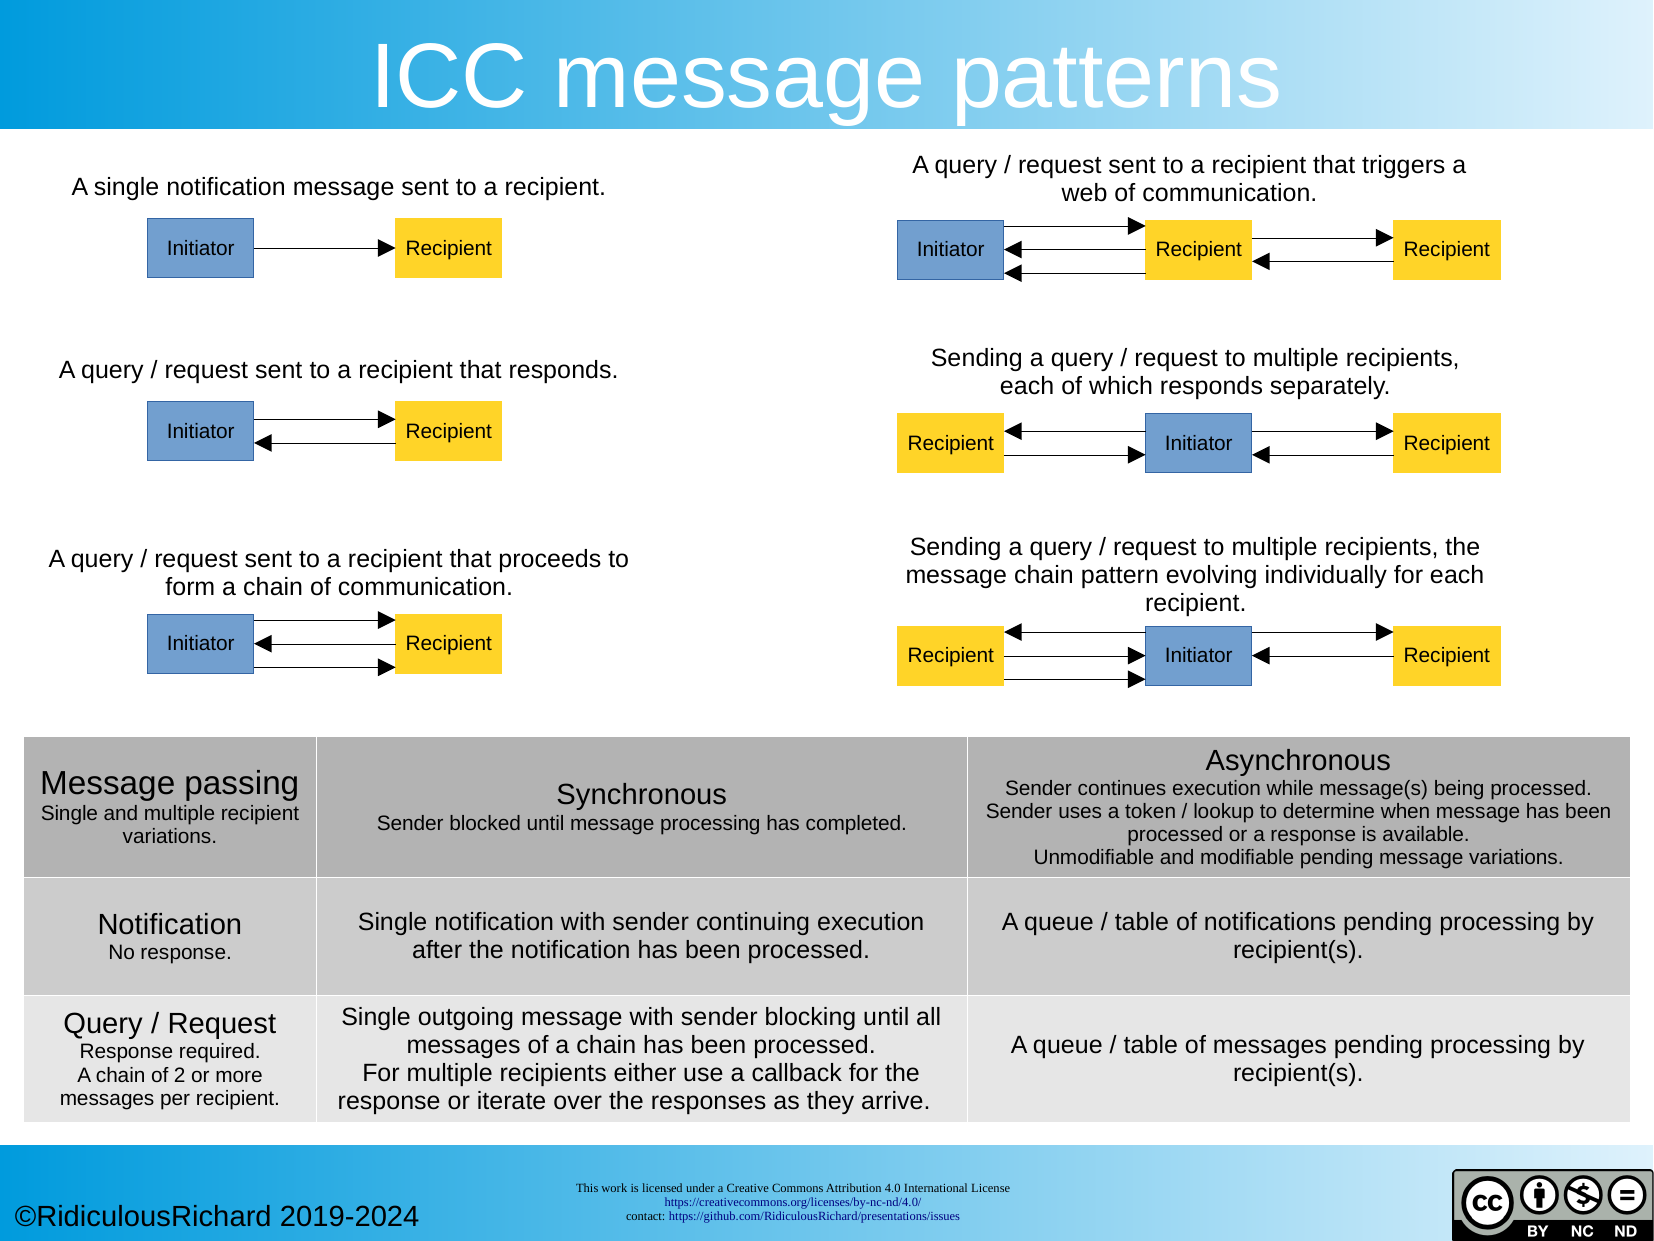

# ICC message patterns
A query / request sent to a recipient that triggers a web of communication.
A single notification message sent to a recipient.
1
2
Initiator
Recipient
1
Initiator
Recipient
Recipient
3
4
5
Sending a query / request to multiple recipients, each of which responds separately.
A query / request sent to a recipient that responds.
1
Initiator
Recipient
2
1
1
Recipient
Initiator
Recipient
3
2
Sending a query / request to multiple recipients, the message chain pattern evolving individually for each recipient.
A query / request sent to a recipient that proceeds to form a chain of communication.
1
Initiator
Recipient
2
3
1
1
Recipient
Initiator
Recipient
3
2
4
| Message passing Single and multiple recipient variations. | Synchronous Sender blocked until message processing has completed. | Asynchronous Sender continues execution while message(s) being processed. Sender uses a token / lookup to determine when message has been processed or a response is available. Unmodifiable and modifiable pending message variations. |
| --- | --- | --- |
| Notification No response. | Single notification with sender continuing execution after the notification has been processed. | A queue / table of notifications pending processing by recipient(s). |
| Query / Request Response required. A chain of 2 or more messages per recipient. | Single outgoing message with sender blocking until all messages of a chain has been processed. For multiple recipients either use a callback for the response or iterate over the responses as they arrive. | A queue / table of messages pending processing by recipient(s). |